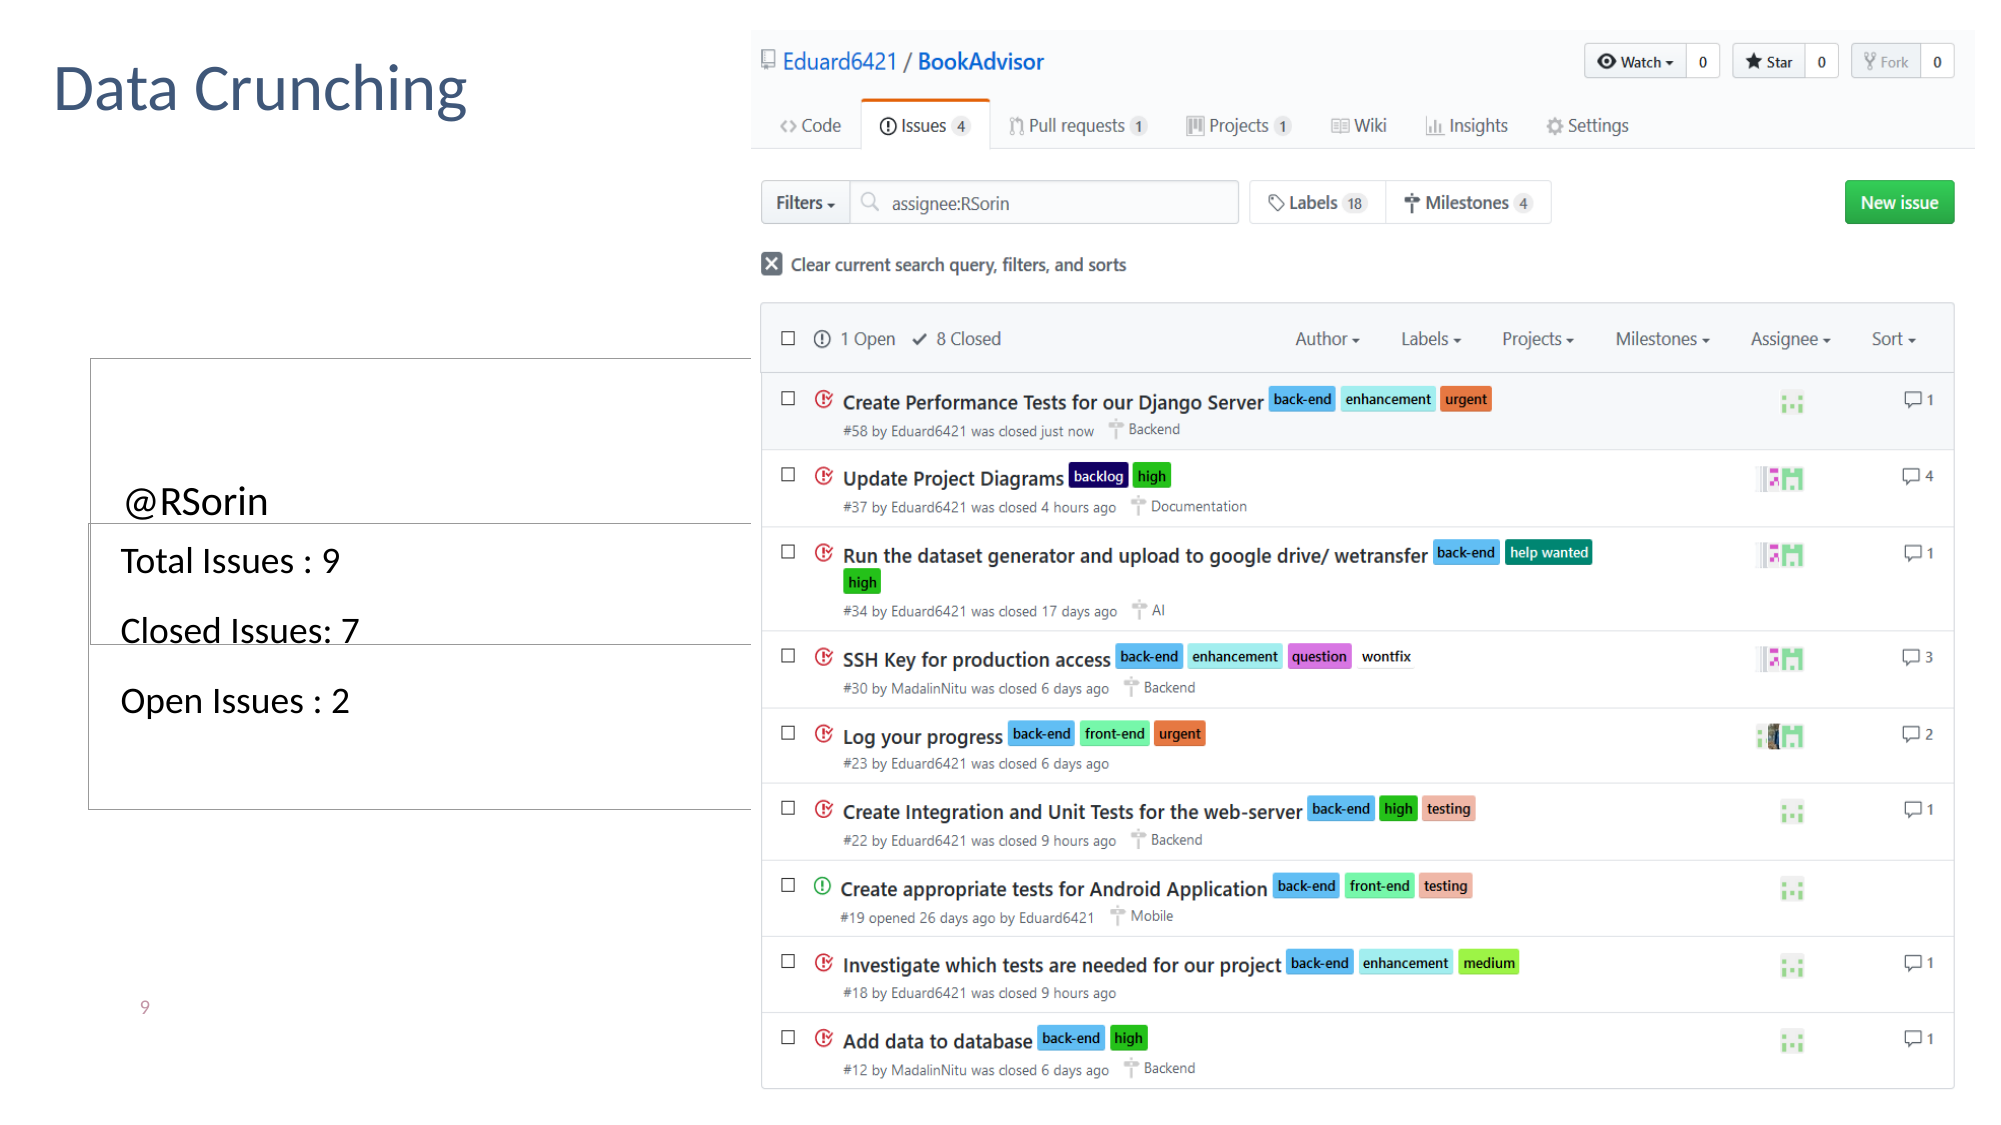

# Data Crunching
@RSorin
Total Issues : 9
Closed Issues: 7
Open Issues : 2
ADD A FOOTER